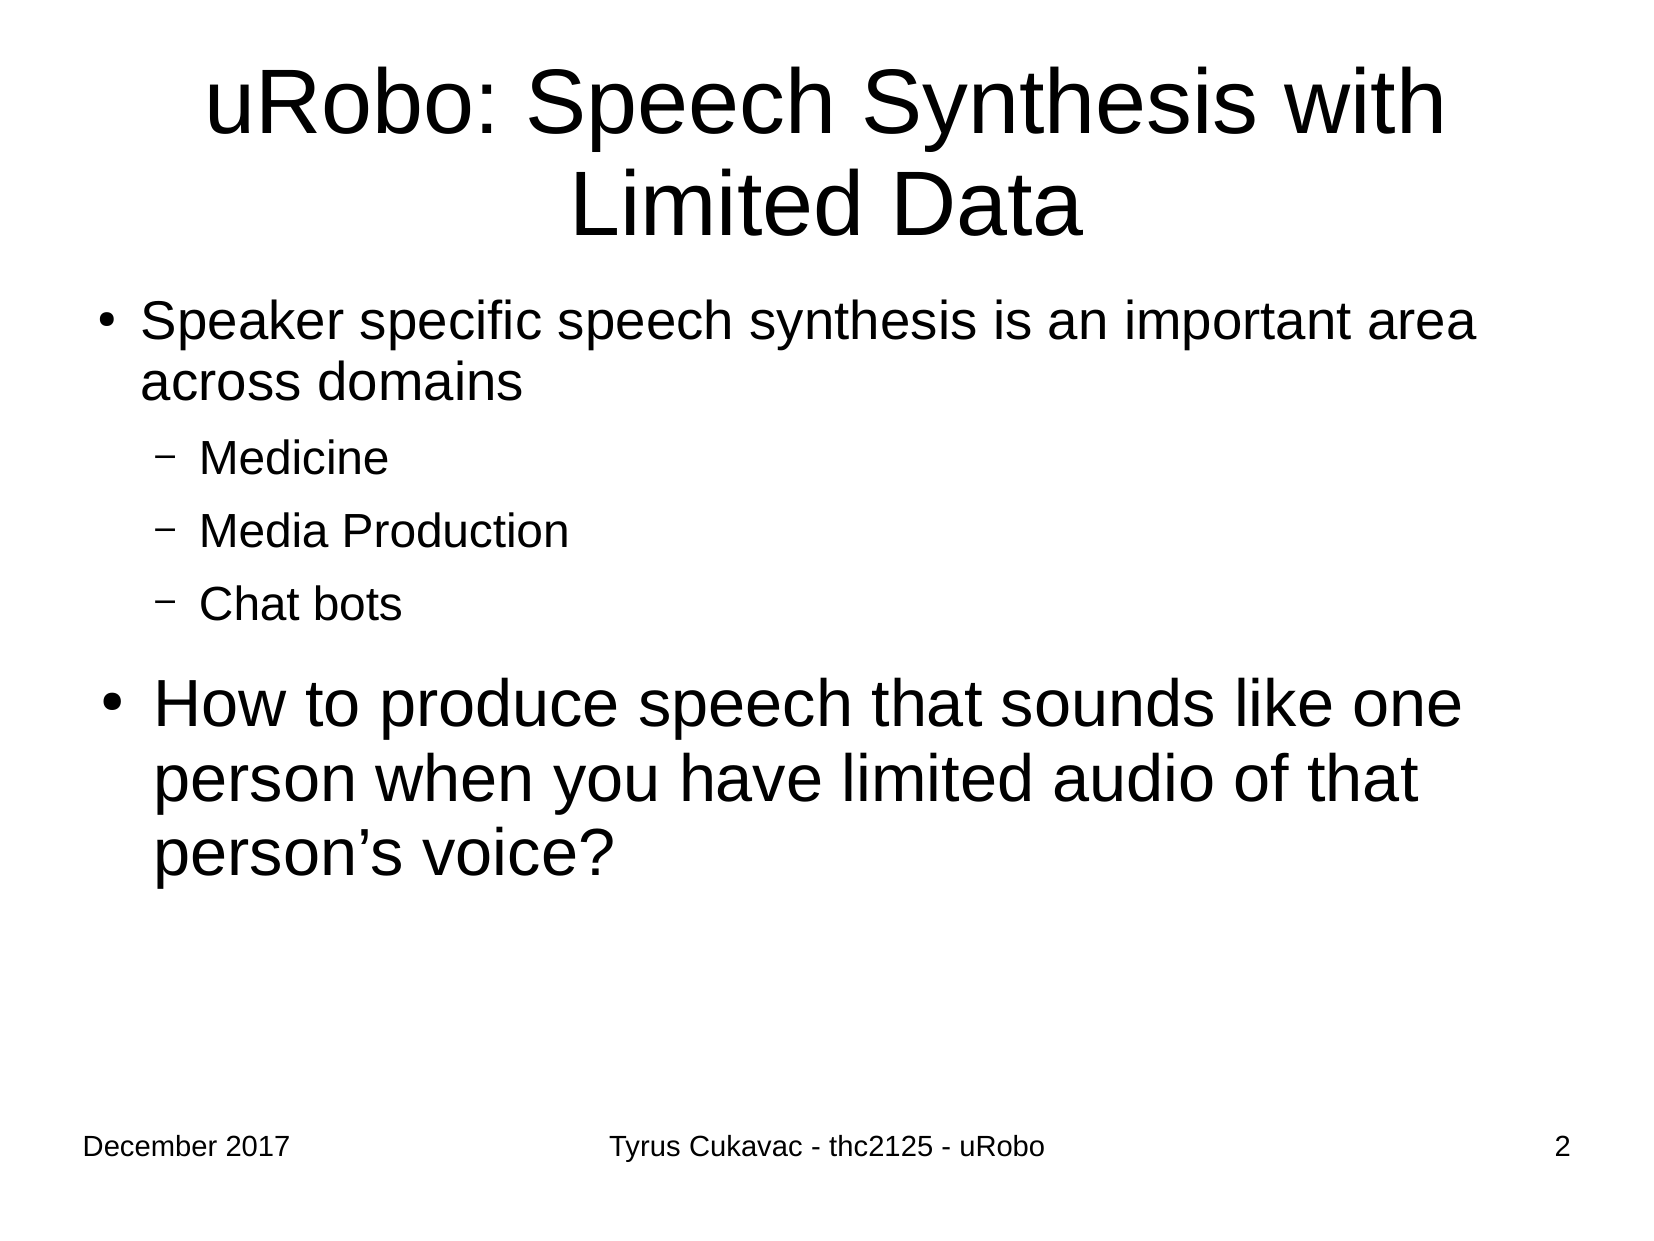

# uRobo: Speech Synthesis with Limited Data
Speaker specific speech synthesis is an important area across domains
Medicine
Media Production
Chat bots
How to produce speech that sounds like one person when you have limited audio of that person’s voice?
December 2017
Tyrus Cukavac - thc2125 - uRobo
2